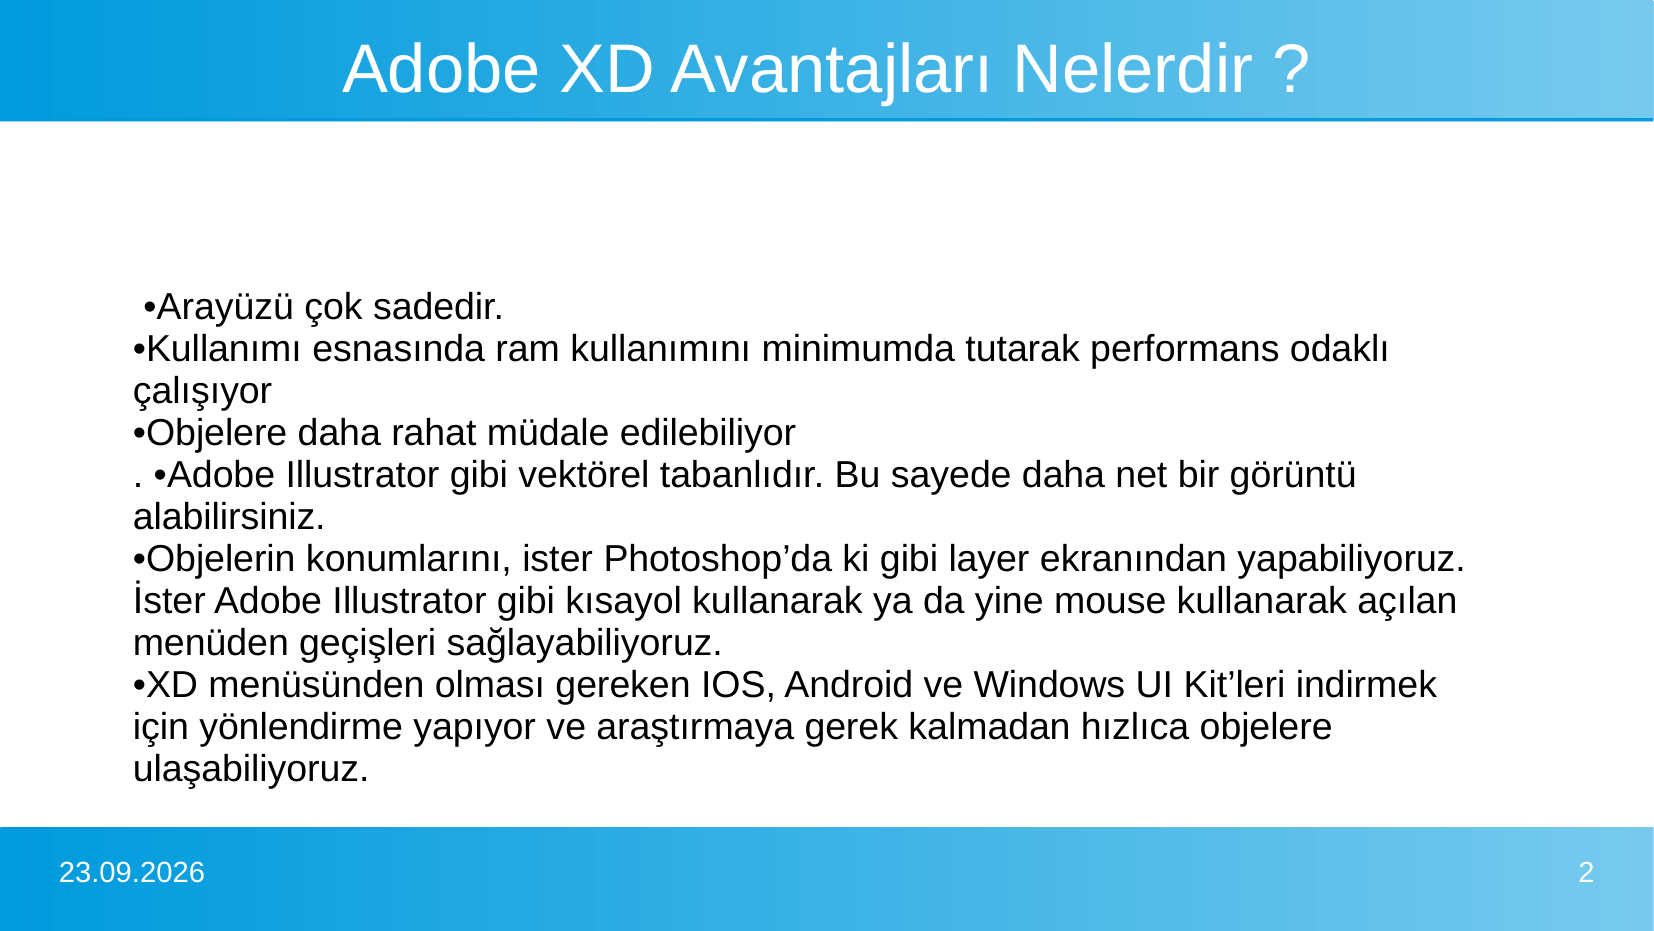

# Adobe XD Avantajları Nelerdir ?
 •Arayüzü çok sadedir.
•Kullanımı esnasında ram kullanımını minimumda tutarak performans odaklı çalışıyor
•Objelere daha rahat müdale edilebiliyor
. •Adobe Illustrator gibi vektörel tabanlıdır. Bu sayede daha net bir görüntü alabilirsiniz.
•Objelerin konumlarını, ister Photoshop’da ki gibi layer ekranından yapabiliyoruz. İster Adobe Illustrator gibi kısayol kullanarak ya da yine mouse kullanarak açılan menüden geçişleri sağlayabiliyoruz.
•XD menüsünden olması gereken IOS, Android ve Windows UI Kit’leri indirmek için yönlendirme yapıyor ve araştırmaya gerek kalmadan hızlıca objelere ulaşabiliyoruz.
2